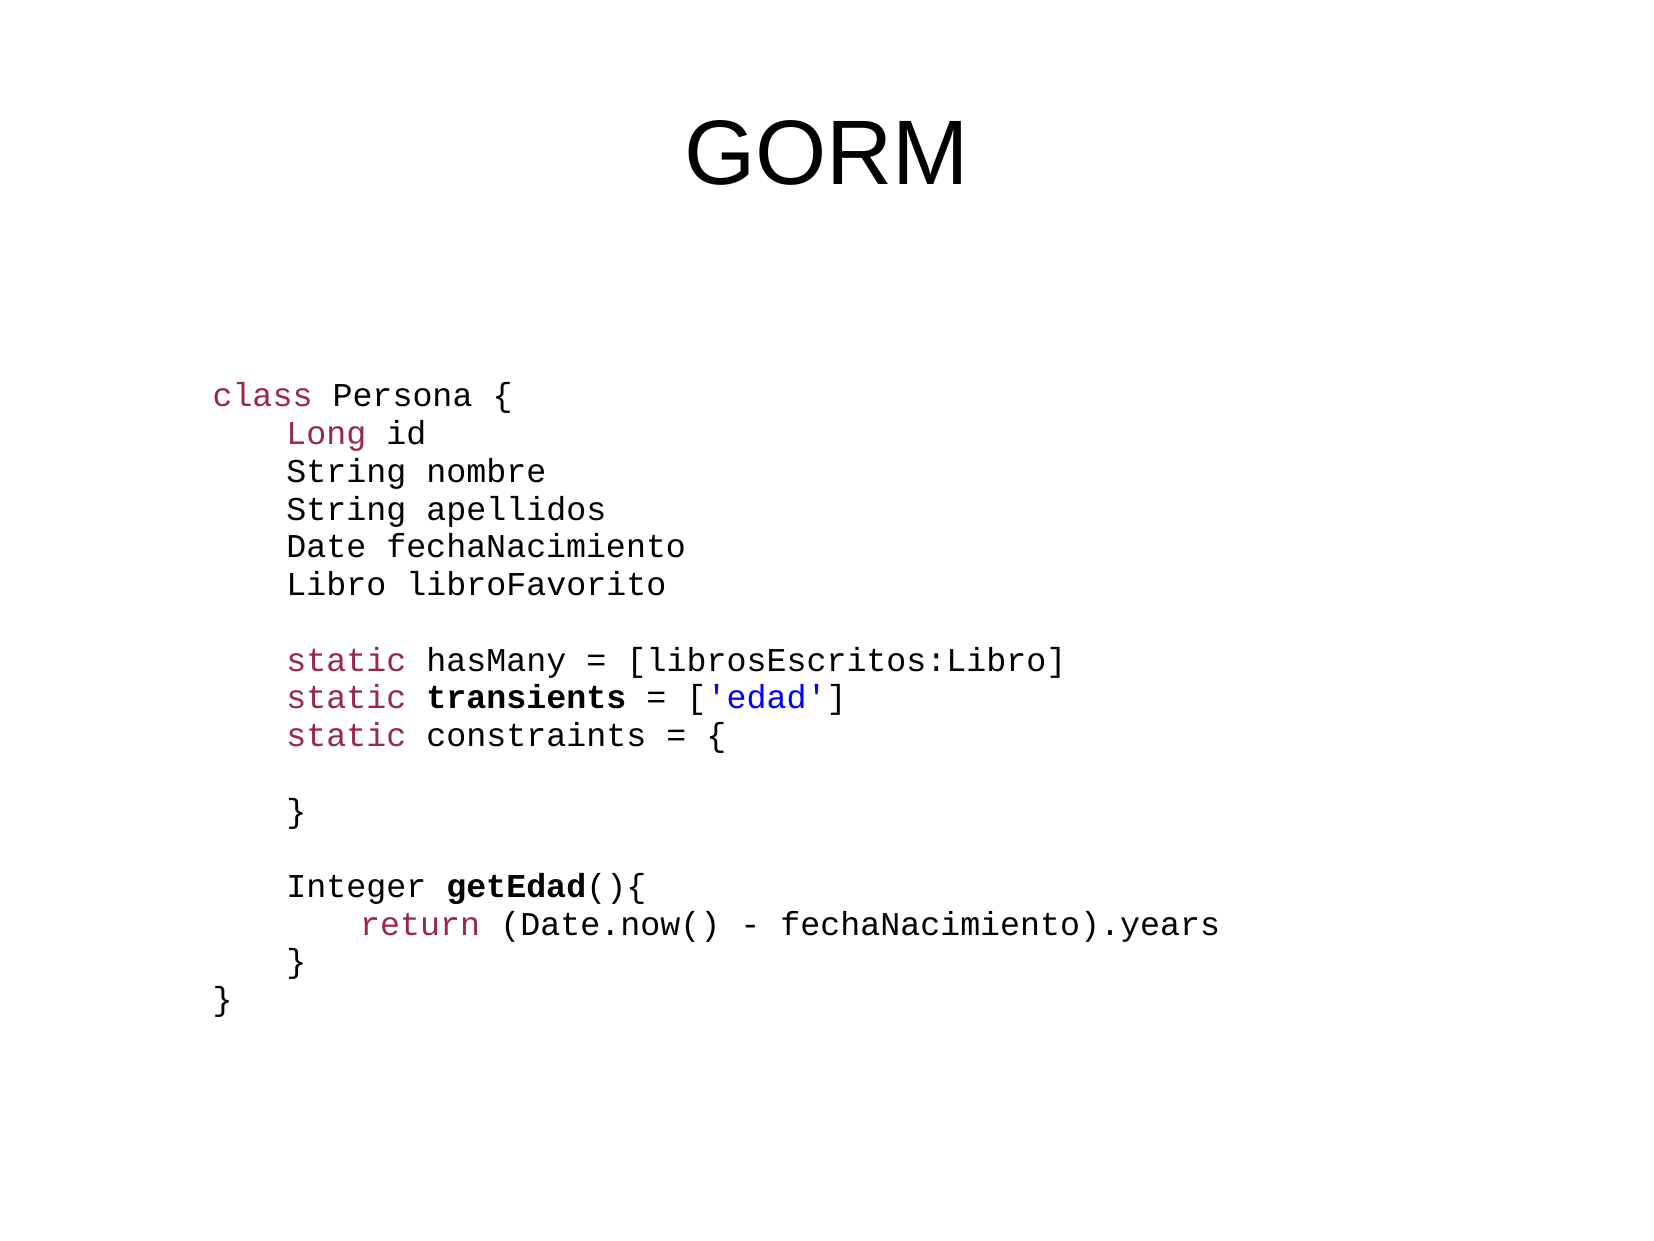

# GORM
class Persona {
	Long id
	String nombre
	String apellidos
	Date fechaNacimiento
	Libro libroFavorito
	static hasMany = [librosEscritos:Libro]
	static transients = ['edad']
	static constraints = {
	}
	Integer getEdad(){
		return (Date.now() - fechaNacimiento).years
	}
}